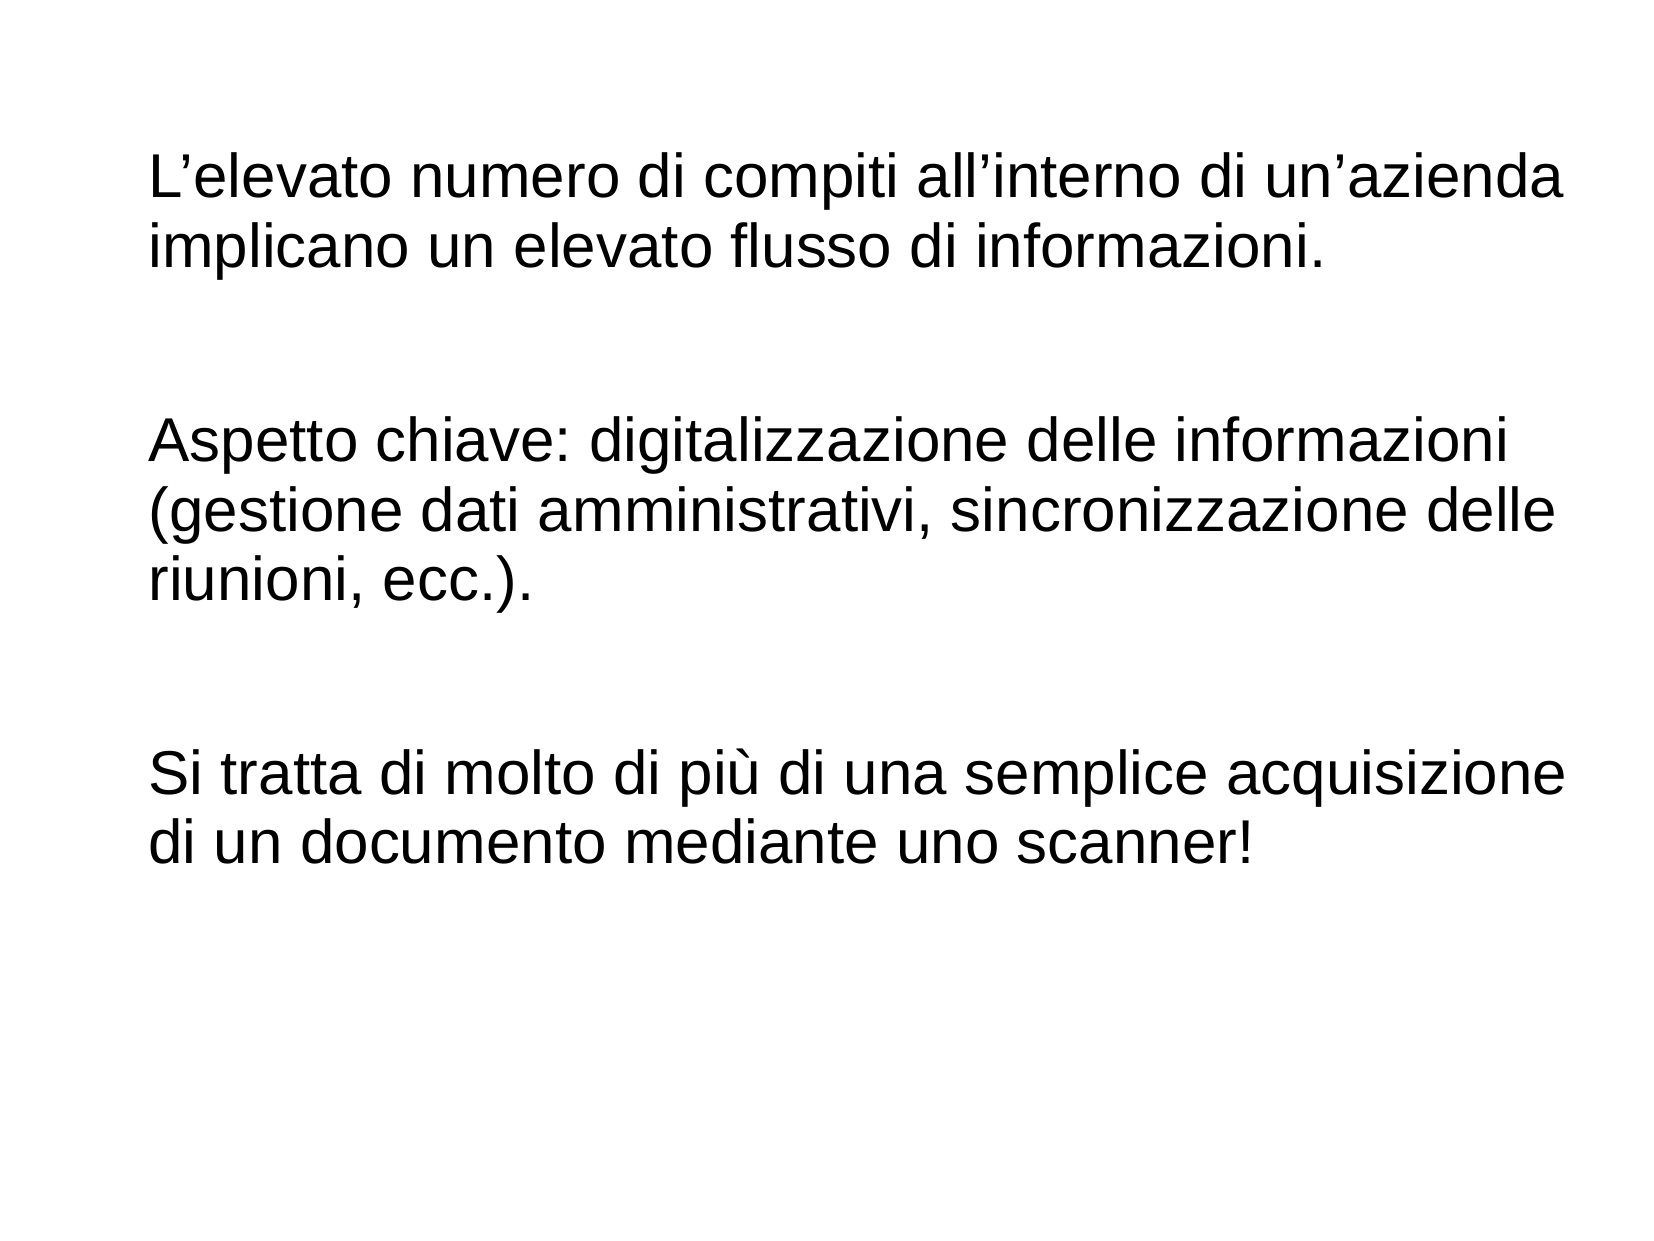

# L’elevato numero di compiti all’interno di un’azienda implicano un elevato flusso di informazioni.
Aspetto chiave: digitalizzazione delle informazioni (gestione dati amministrativi, sincronizzazione delle riunioni, ecc.).
Si tratta di molto di più di una semplice acquisizione di un documento mediante uno scanner!